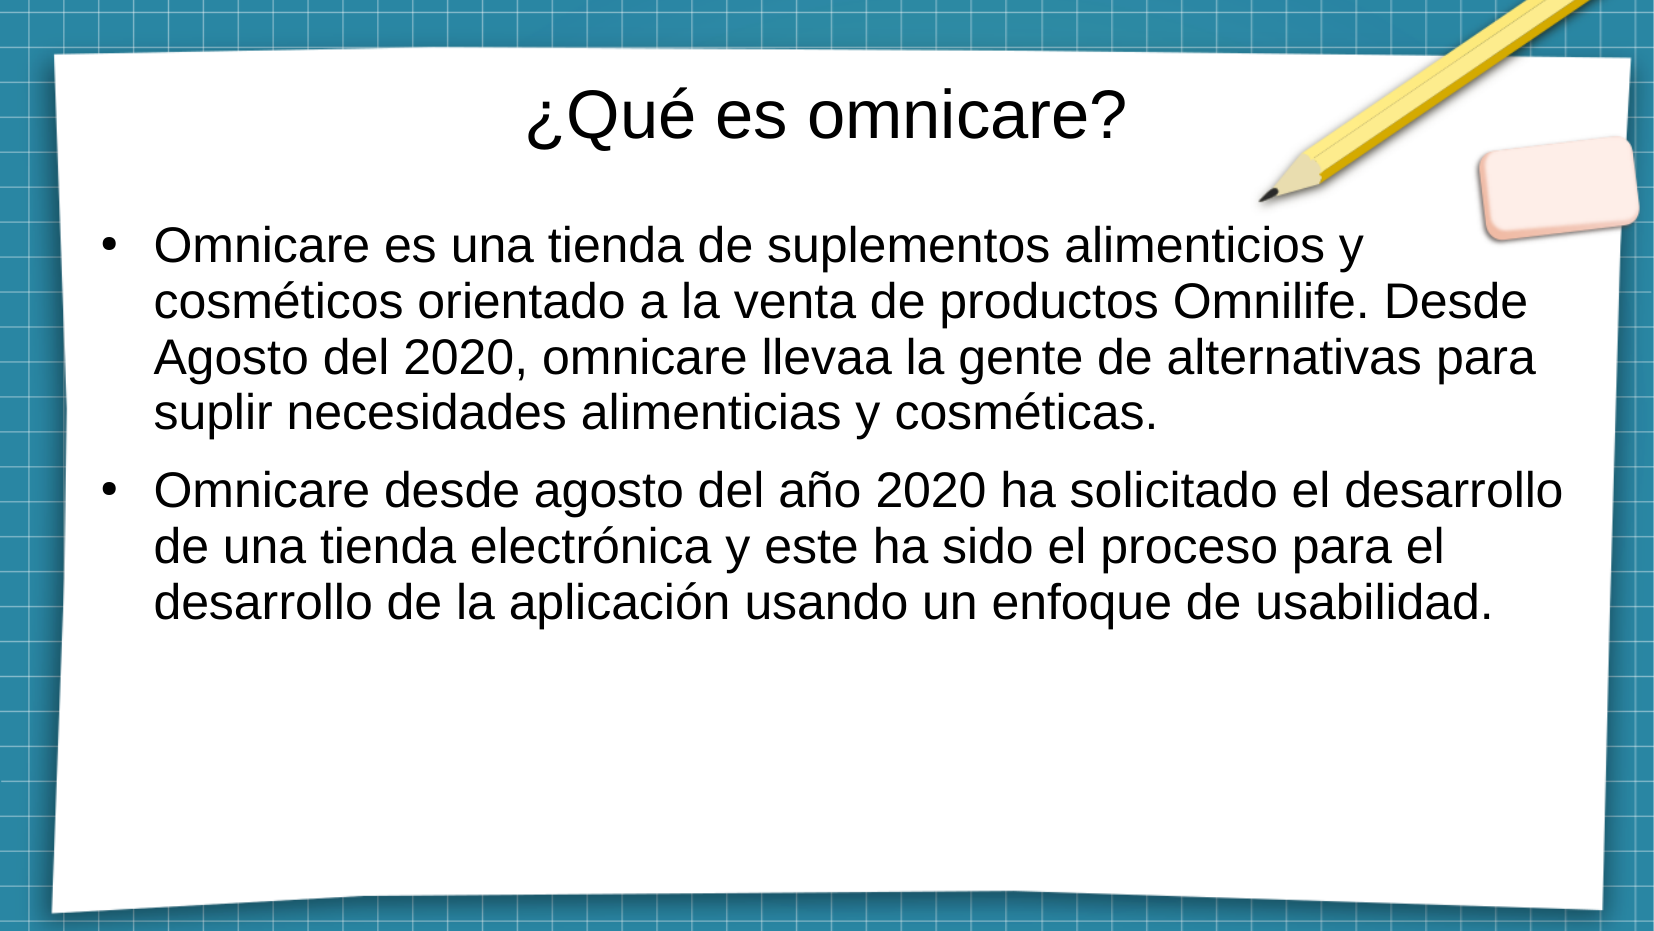

# ¿Qué es omnicare?
Omnicare es una tienda de suplementos alimenticios y cosméticos orientado a la venta de productos Omnilife. Desde Agosto del 2020, omnicare llevaa la gente de alternativas para suplir necesidades alimenticias y cosméticas.
Omnicare desde agosto del año 2020 ha solicitado el desarrollo de una tienda electrónica y este ha sido el proceso para el desarrollo de la aplicación usando un enfoque de usabilidad.